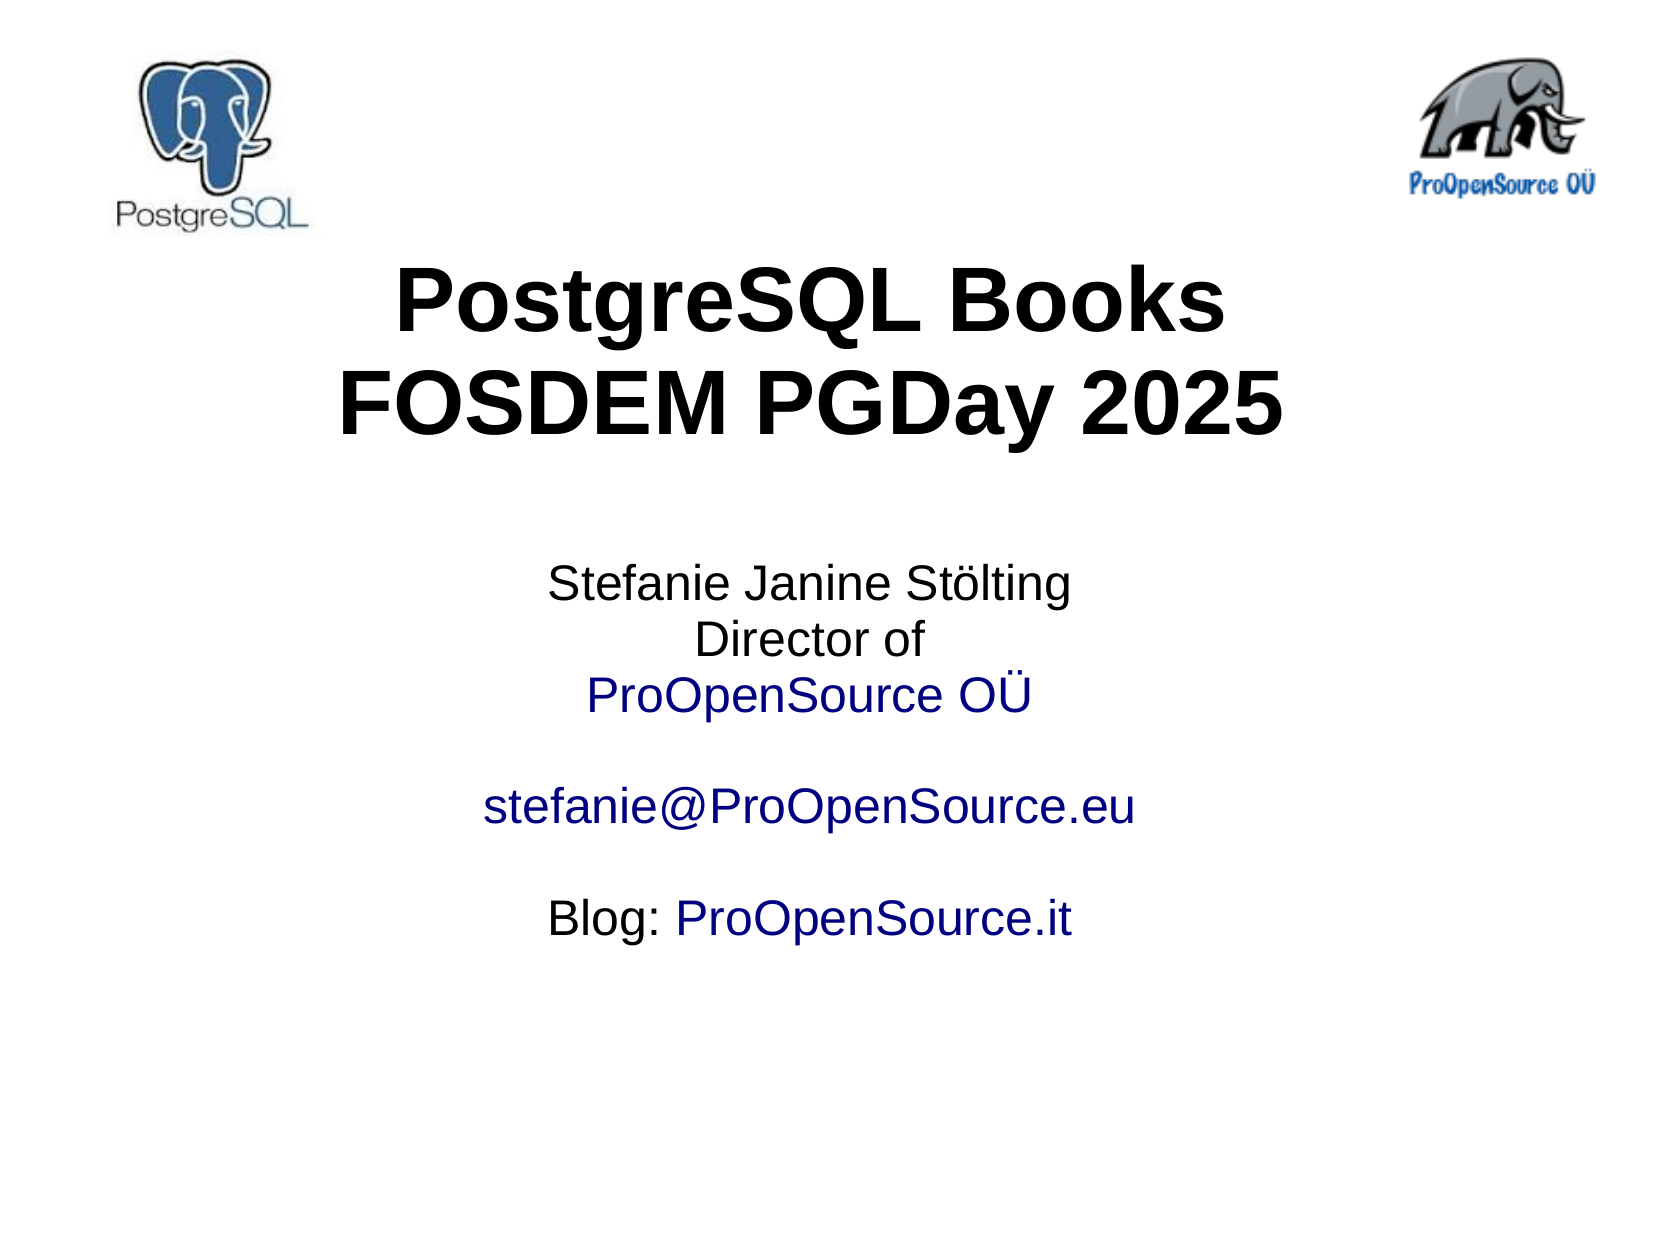

#
PostgreSQL Books
FOSDEM PGDay 2025
Stefanie Janine Stölting
Director of
ProOpenSource OÜ
stefanie@ProOpenSource.eu
Blog: ProOpenSource.it